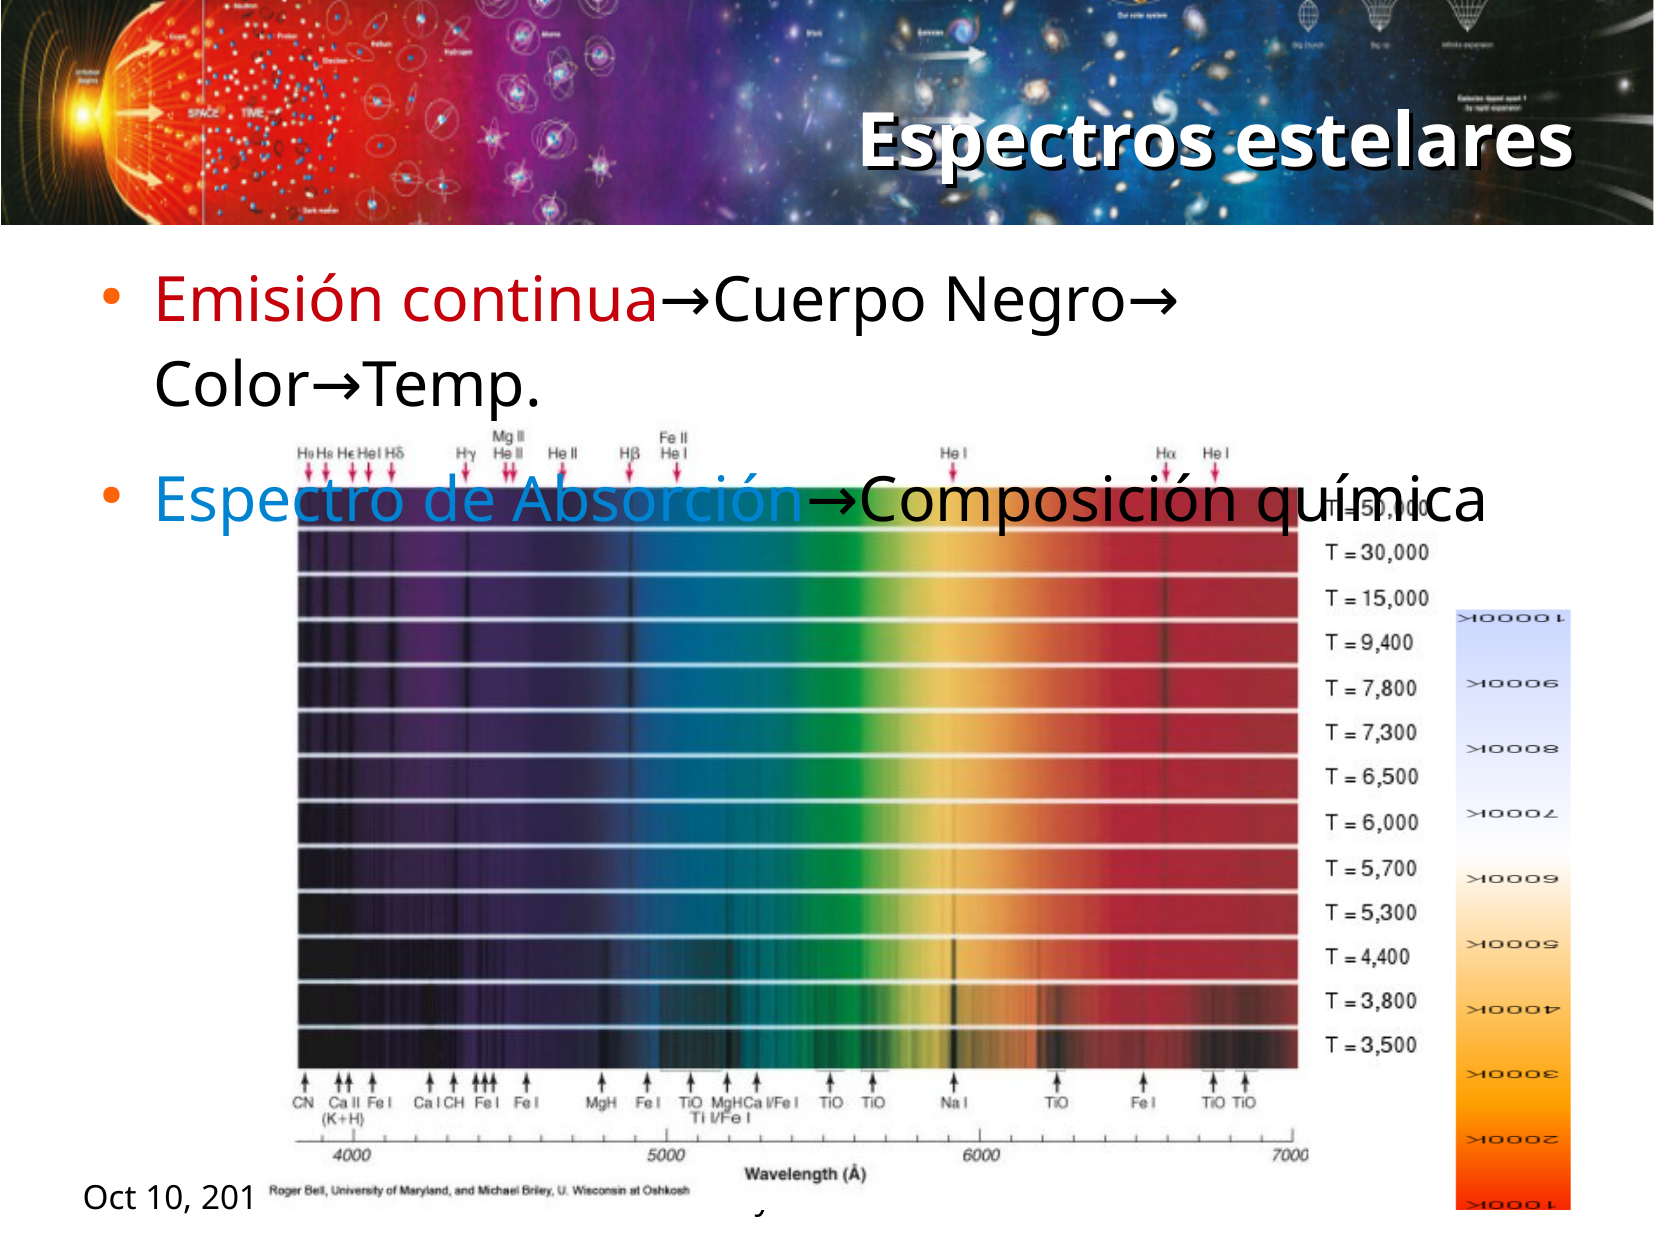

# Espectros estelares
Emisión continua→Cuerpo Negro→ Color→Temp.
Espectro de Absorción→Composición química
Oct 10, 2017
H. Asorey - IPAC 2017 - 09
40